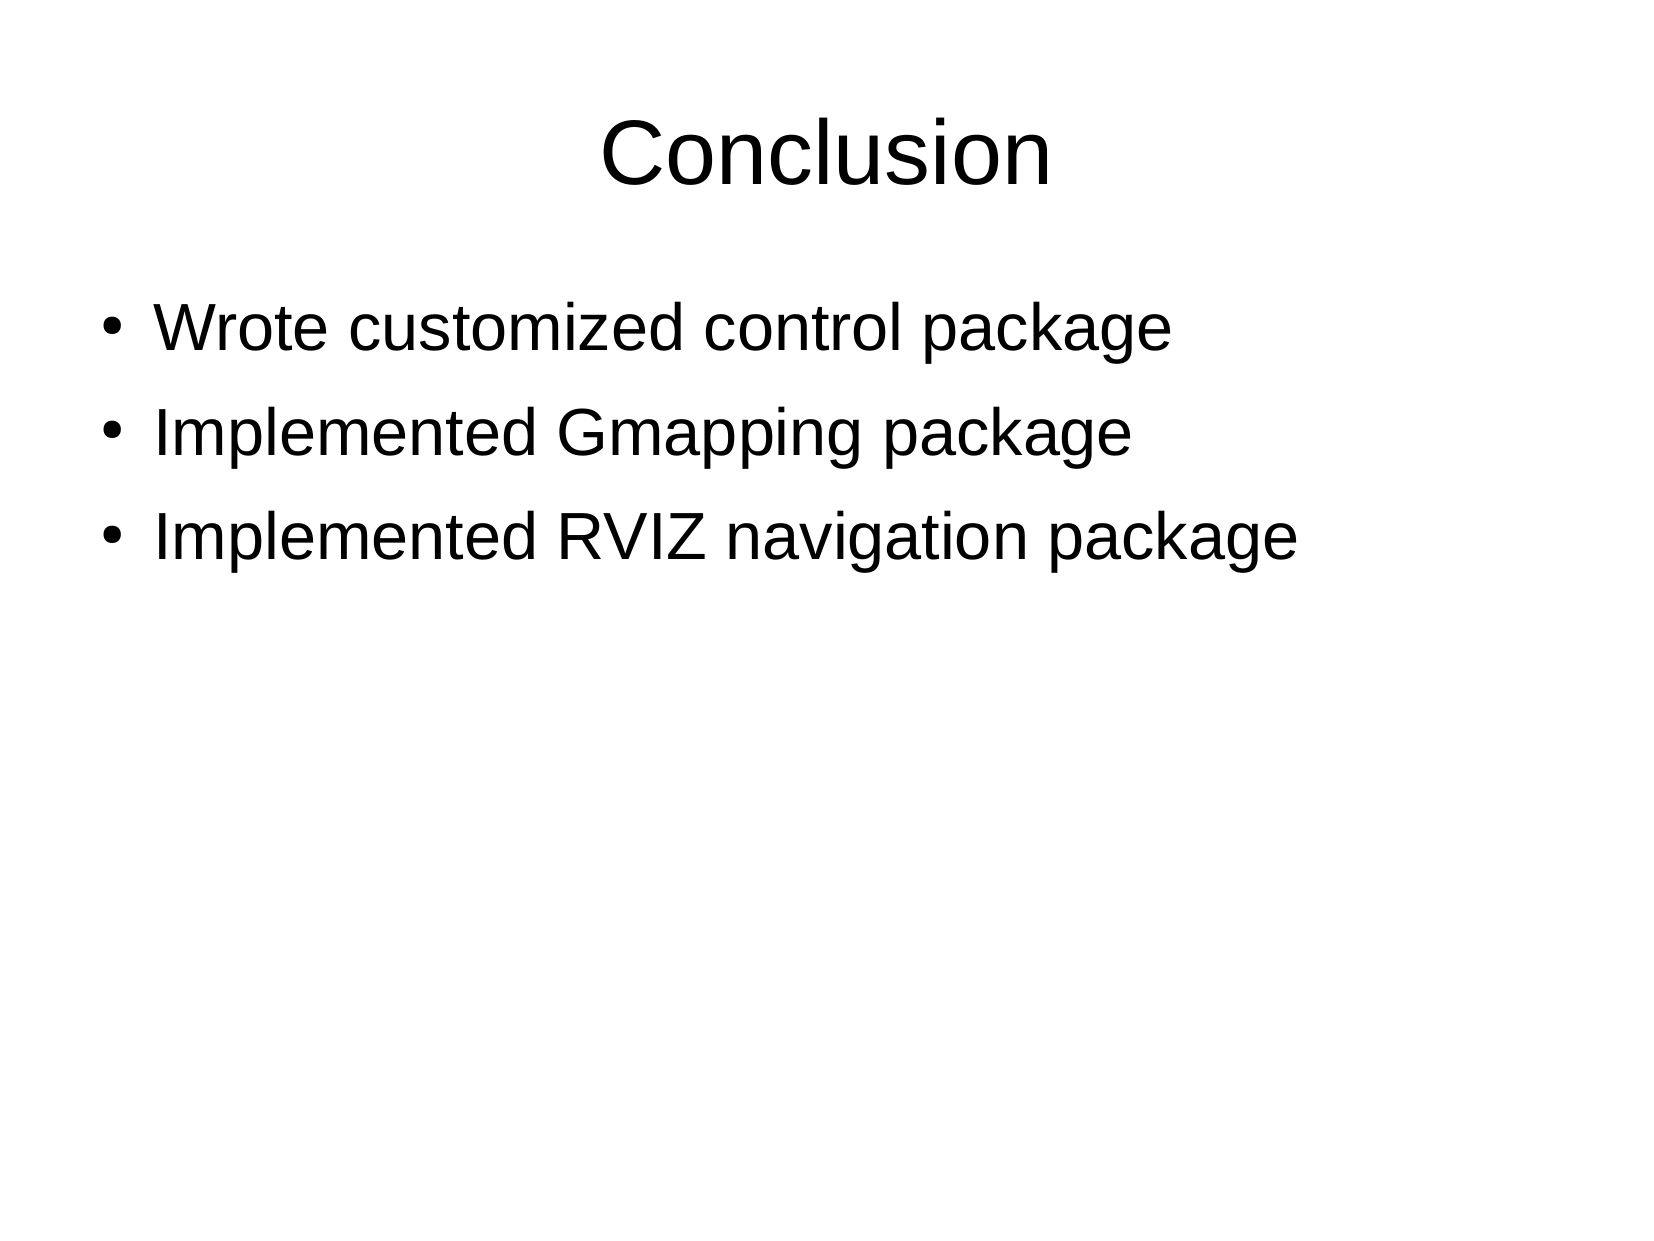

# Conclusion
Wrote customized control package
Implemented Gmapping package
Implemented RVIZ navigation package